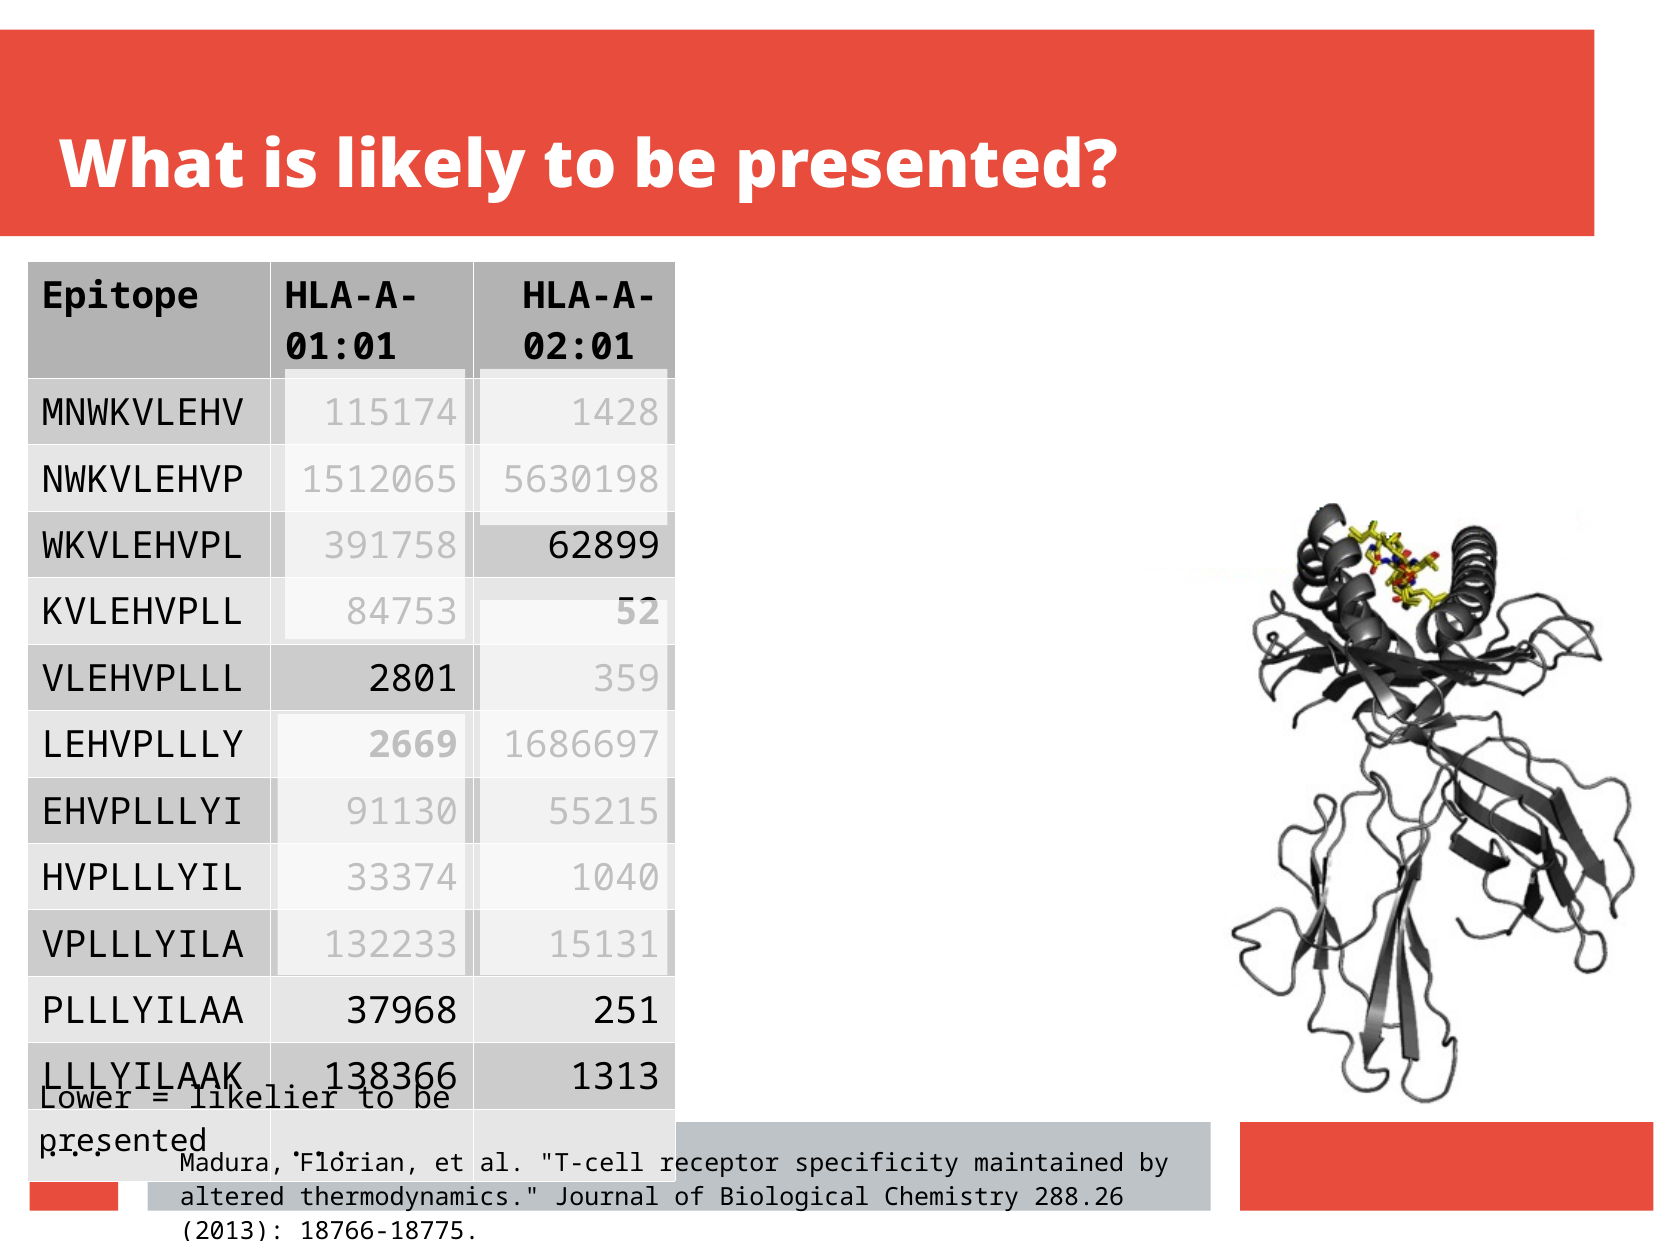

# What is likely to be presented?
| Epitope | HLA-A-01:01 | HLA-A-02:01 |
| --- | --- | --- |
| MNWKVLEHV | 115174 | 1428 |
| NWKVLEHVP | 1512065 | 5630198 |
| WKVLEHVPL | 391758 | 62899 |
| KVLEHVPLL | 84753 | 52 |
| VLEHVPLLL | 2801 | 359 |
| LEHVPLLLY | 2669 | 1686697 |
| EHVPLLLYI | 91130 | 55215 |
| HVPLLLYIL | 33374 | 1040 |
| VPLLLYILA | 132233 | 15131 |
| PLLLYILAA | 37968 | 251 |
| LLLYILAAK | 138366 | 1313 |
| ... | ... | |
Lower = likelier to be presented
20
Madura, Florian, et al. "T-cell receptor specificity maintained by altered thermodynamics." Journal of Biological Chemistry 288.26 (2013): 18766-18775.